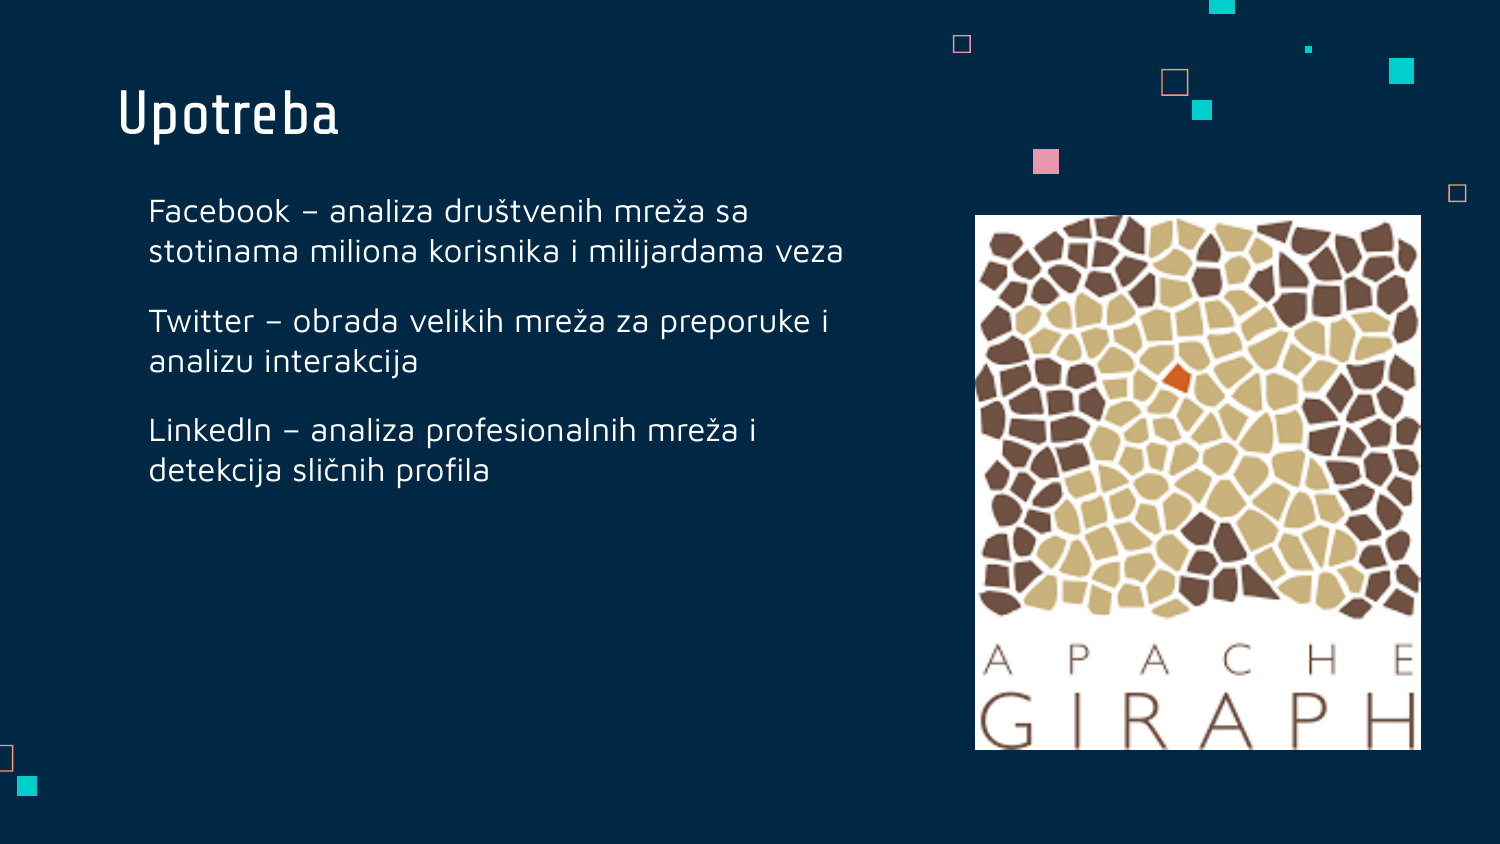

Upotreba
# Facebook – analiza društvenih mreža sa stotinama miliona korisnika i milijardama veza
Twitter – obrada velikih mreža za preporuke i analizu interakcija
LinkedIn – analiza profesionalnih mreža i detekcija sličnih profila